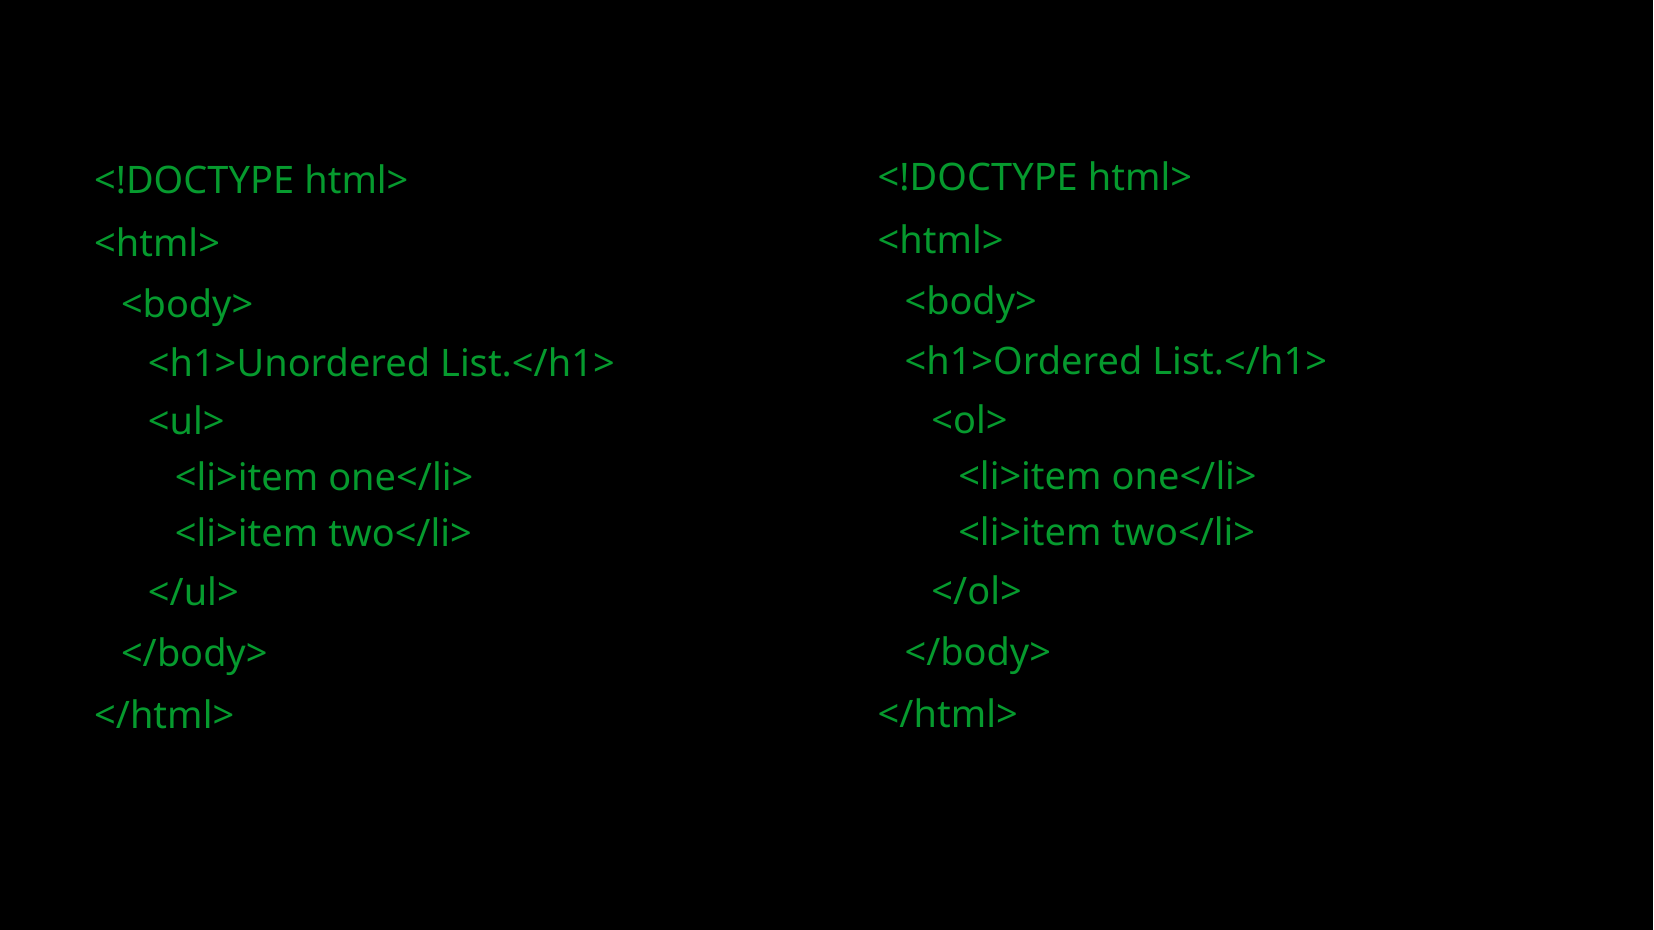

<!DOCTYPE html>
<html>
<body>
<h1>Ordered List.</h1>
<ol>
<li>item one</li>
<li>item two</li>
</ol>
</body>
</html>
# <!DOCTYPE html>
<html>
<body>
<h1>Unordered List.</h1>
<ul>
<li>item one</li>
<li>item two</li>
</ul>
</body>
</html>